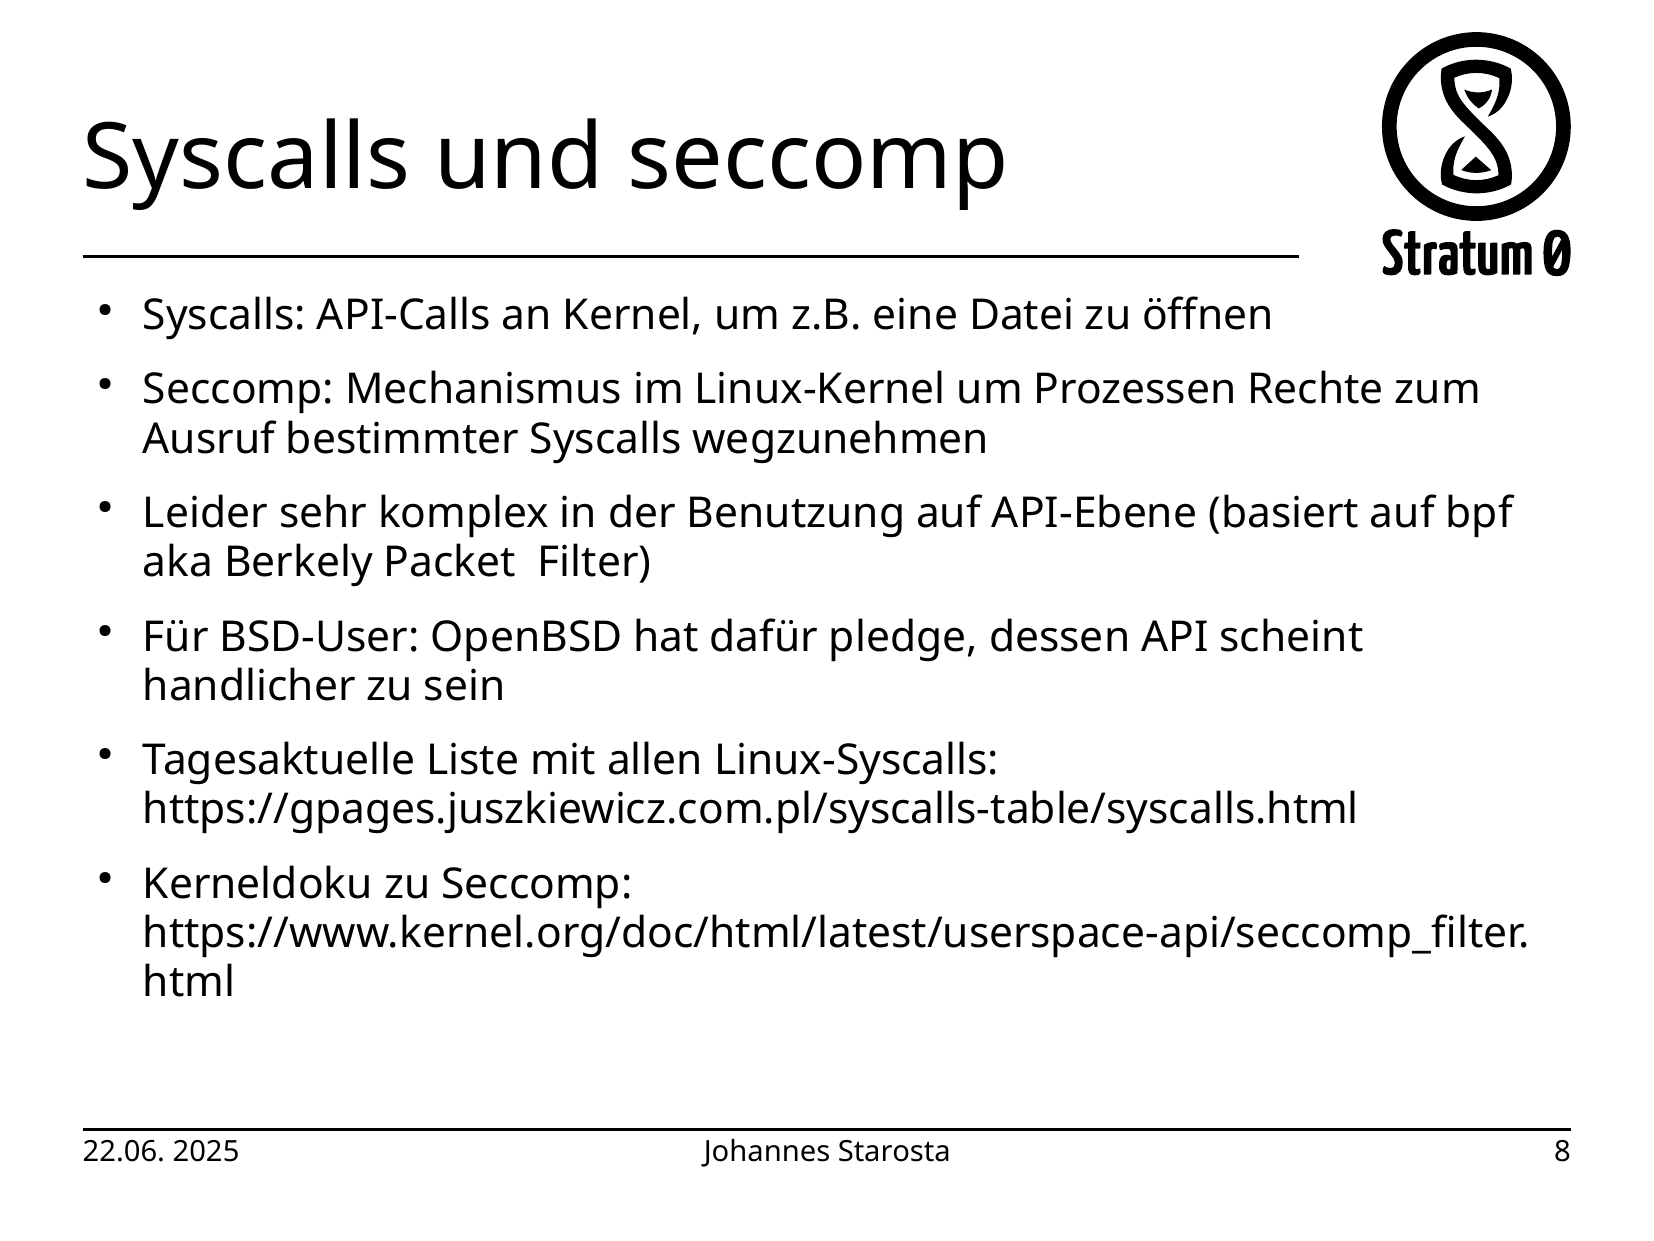

# Syscalls und seccomp
Syscalls: API-Calls an Kernel, um z.B. eine Datei zu öffnen
Seccomp: Mechanismus im Linux-Kernel um Prozessen Rechte zum Ausruf bestimmter Syscalls wegzunehmen
Leider sehr komplex in der Benutzung auf API-Ebene (basiert auf bpf aka Berkely Packet Filter)
Für BSD-User: OpenBSD hat dafür pledge, dessen API scheint handlicher zu sein
Tagesaktuelle Liste mit allen Linux-Syscalls: https://gpages.juszkiewicz.com.pl/syscalls-table/syscalls.html
Kerneldoku zu Seccomp:
https://www.kernel.org/doc/html/latest/userspace-api/seccomp_filter.html
Chrissi^
8